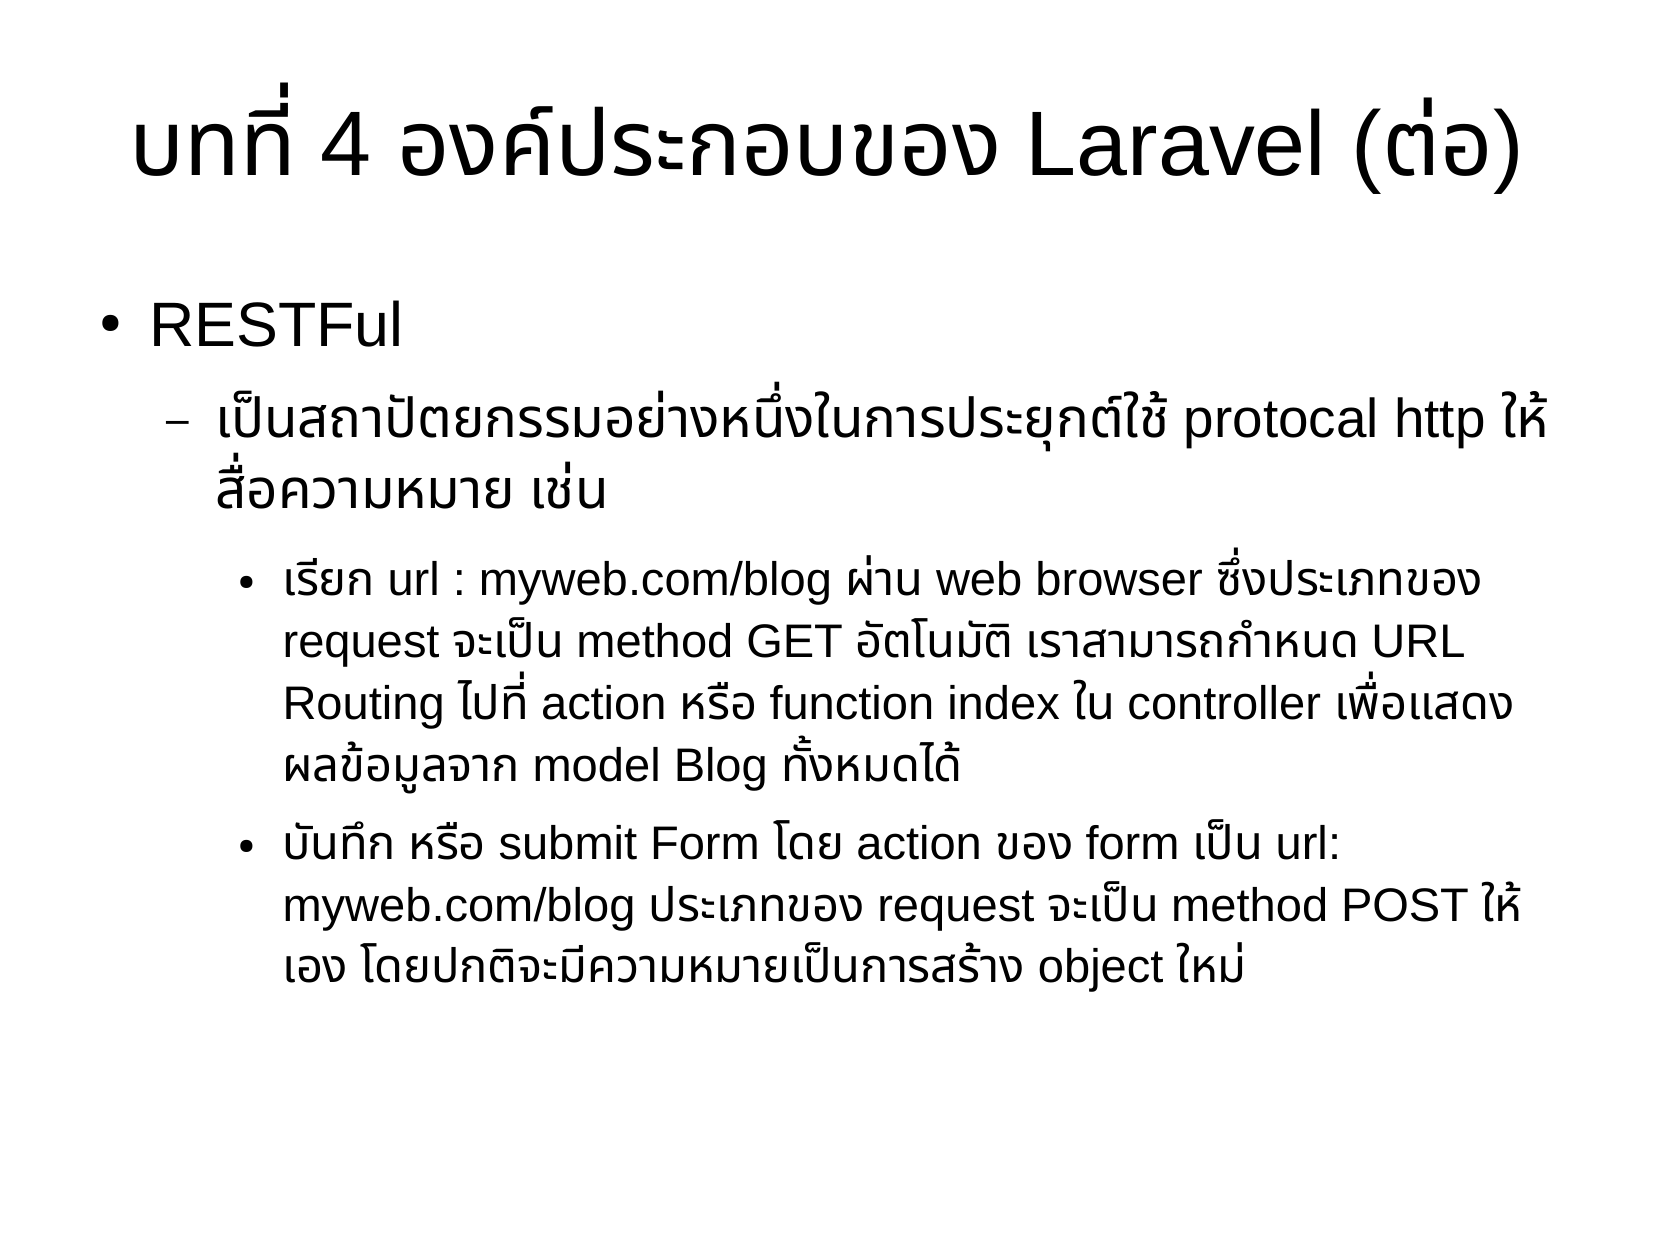

# บทที่ 4 องค์ประกอบของ Laravel (ต่อ)
RESTFul
เป็นสถาปัตยกรรมอย่างหนึ่งในการประยุกต์ใช้ protocal http ให้สื่อความหมาย เช่น
เรียก url : myweb.com/blog ผ่าน web browser ซึ่งประเภทของ request จะเป็น method GET อัตโนมัติ เราสามารถกำหนด URL Routing ไปที่ action หรือ function index ใน controller เพื่อแสดงผลข้อมูลจาก model Blog ทั้งหมดได้
บันทึก หรือ submit Form โดย action ของ form เป็น url: myweb.com/blog ประเภทของ request จะเป็น method POST ให้เอง โดยปกติจะมีความหมายเป็นการสร้าง object ใหม่